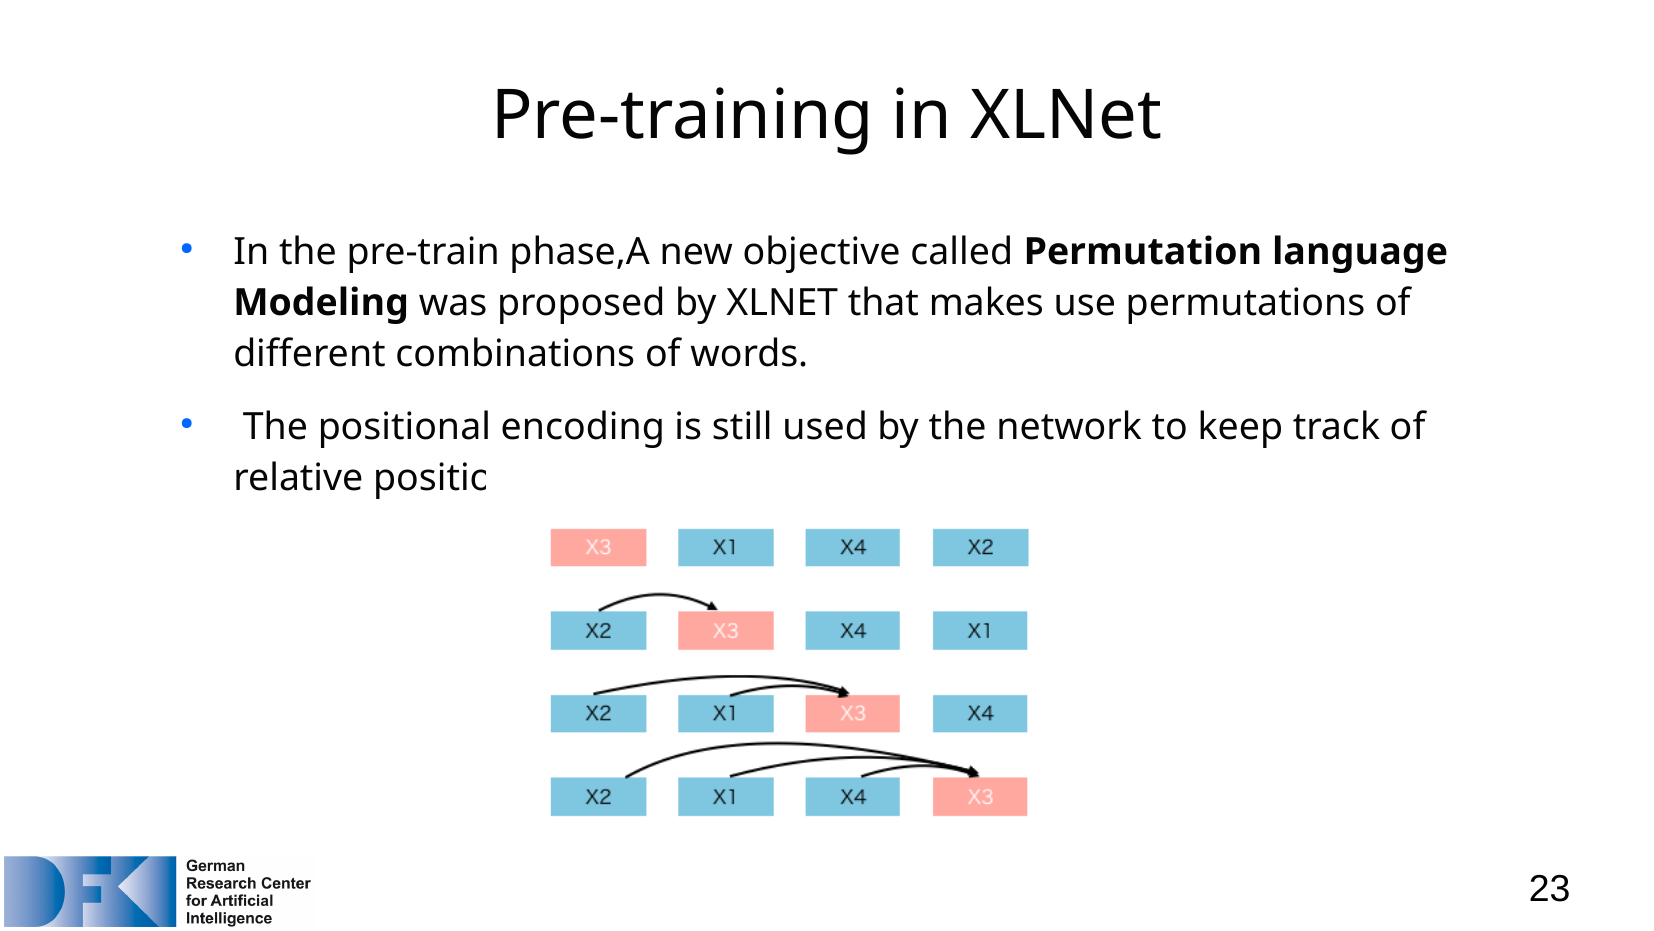

# Pre-training in XLNet
In the pre-train phase,A new objective called Permutation language Modeling was proposed by XLNET that makes use permutations of different combinations of words.
 The positional encoding is still used by the network to keep track of relative positions.